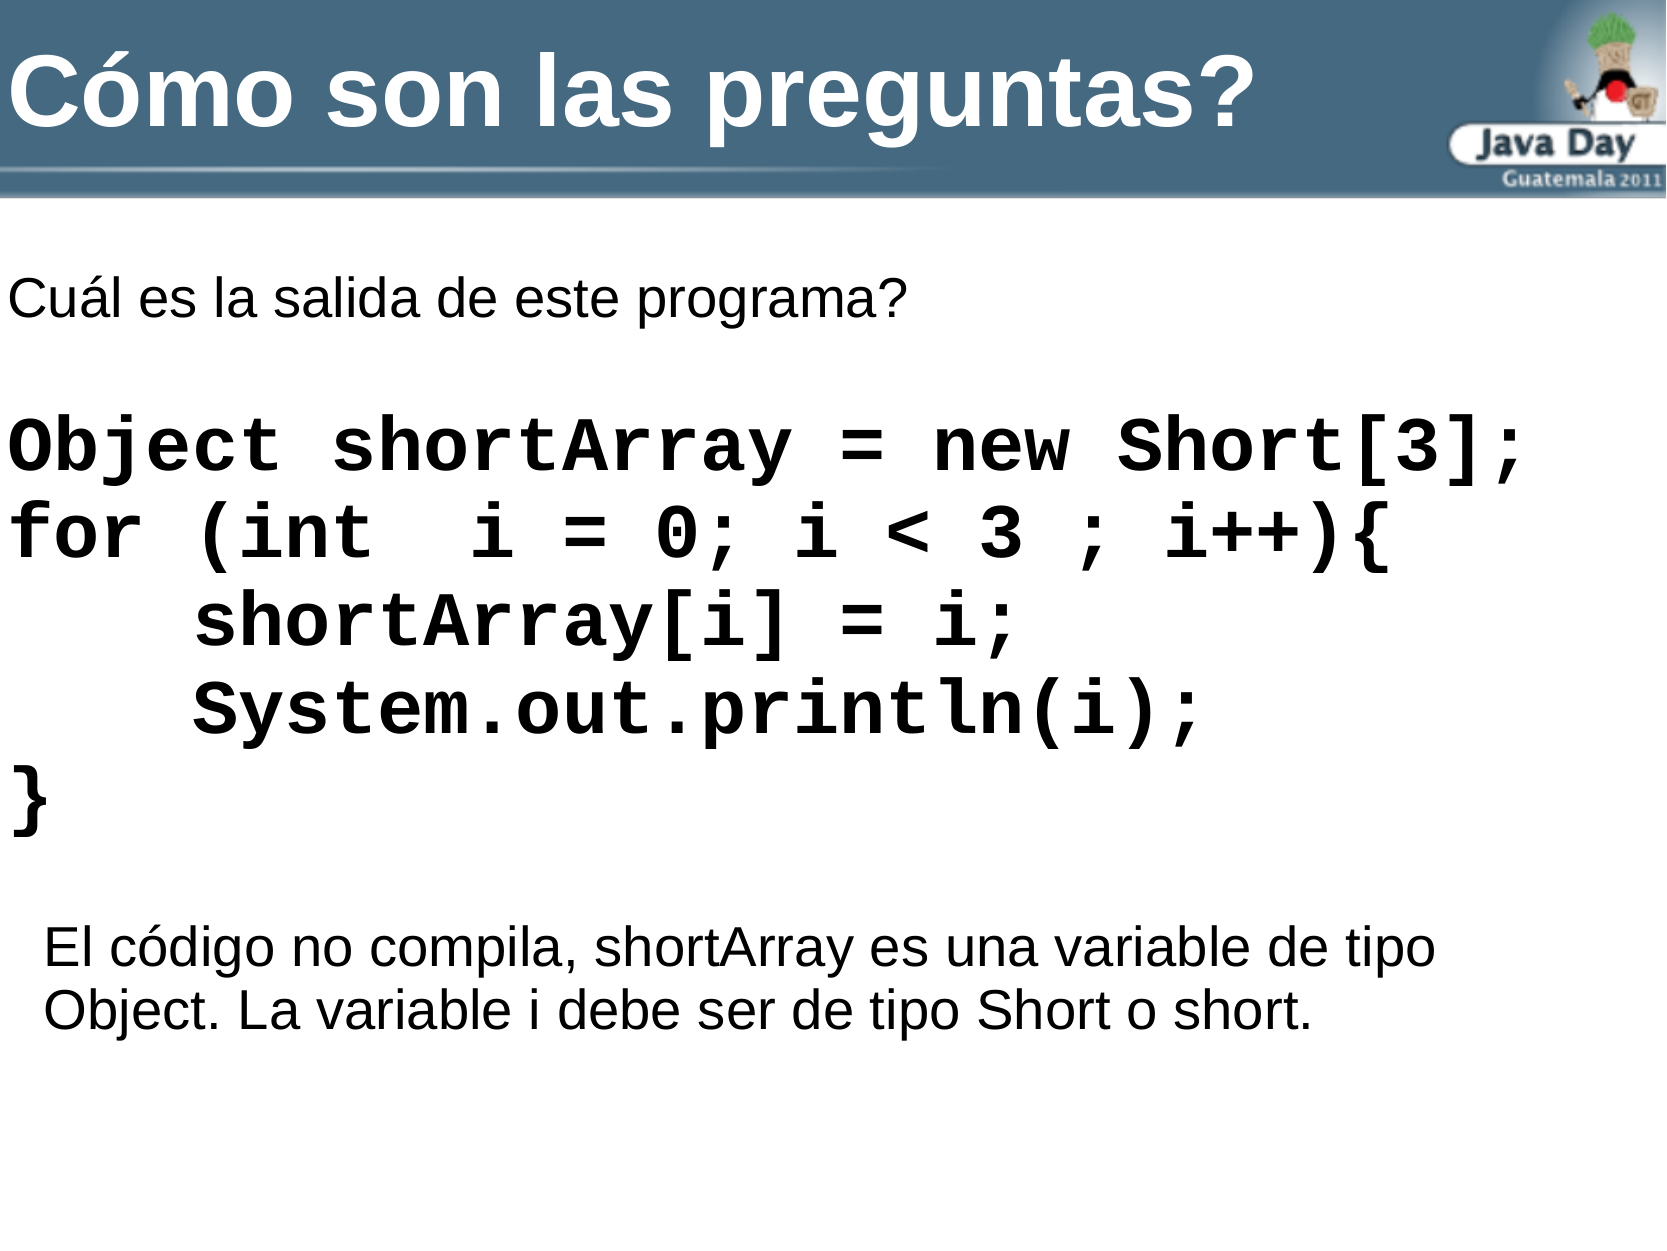

Cómo son las preguntas?
Cuál es la salida de este programa?
Object shortArray = new Short[3];
for (int  i = 0; i < 3 ; i++){
    shortArray[i] = i;
    System.out.println(i);
}
El código no compila, shortArray es una variable de tipo Object. La variable i debe ser de tipo Short o short.